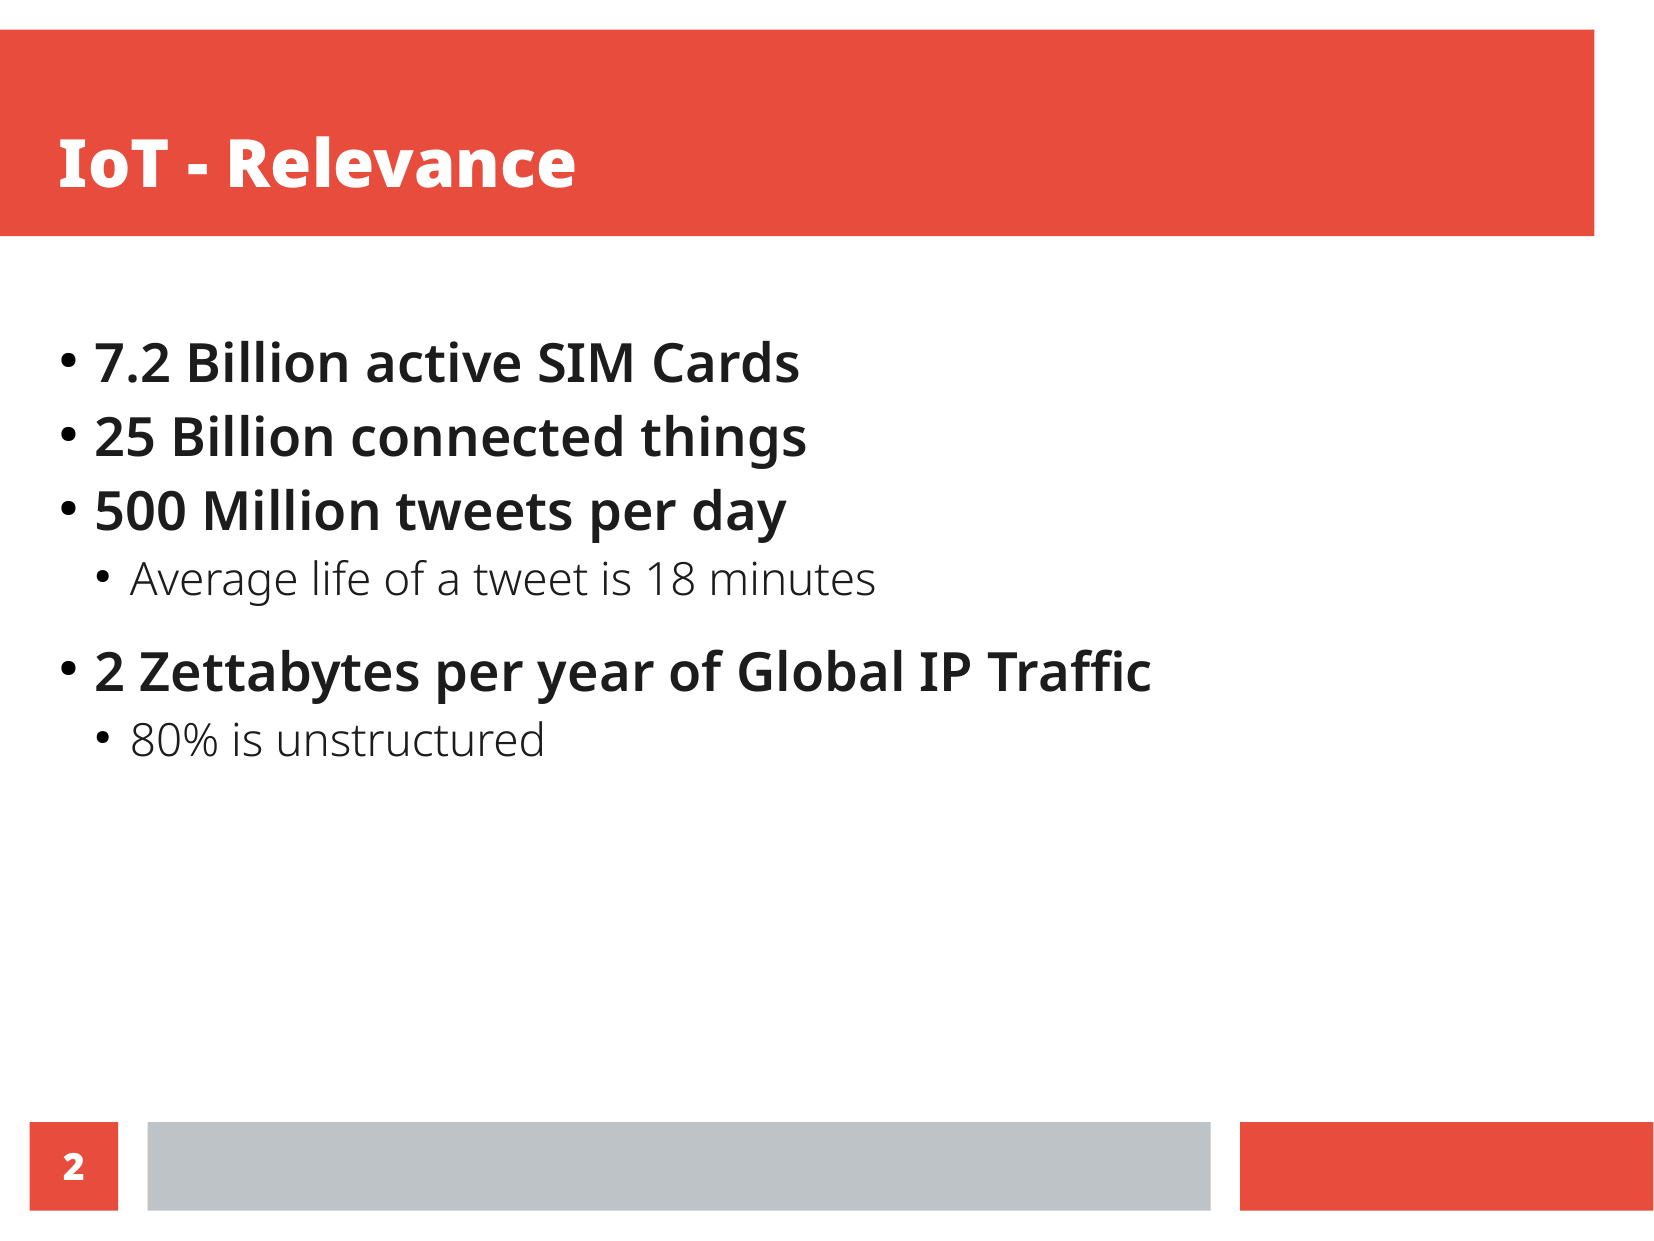

# IoT - Relevance
7.2 Billion active SIM Cards
25 Billion connected things
500 Million tweets per day
Average life of a tweet is 18 minutes
2 Zettabytes per year of Global IP Traffic
80% is unstructured
2